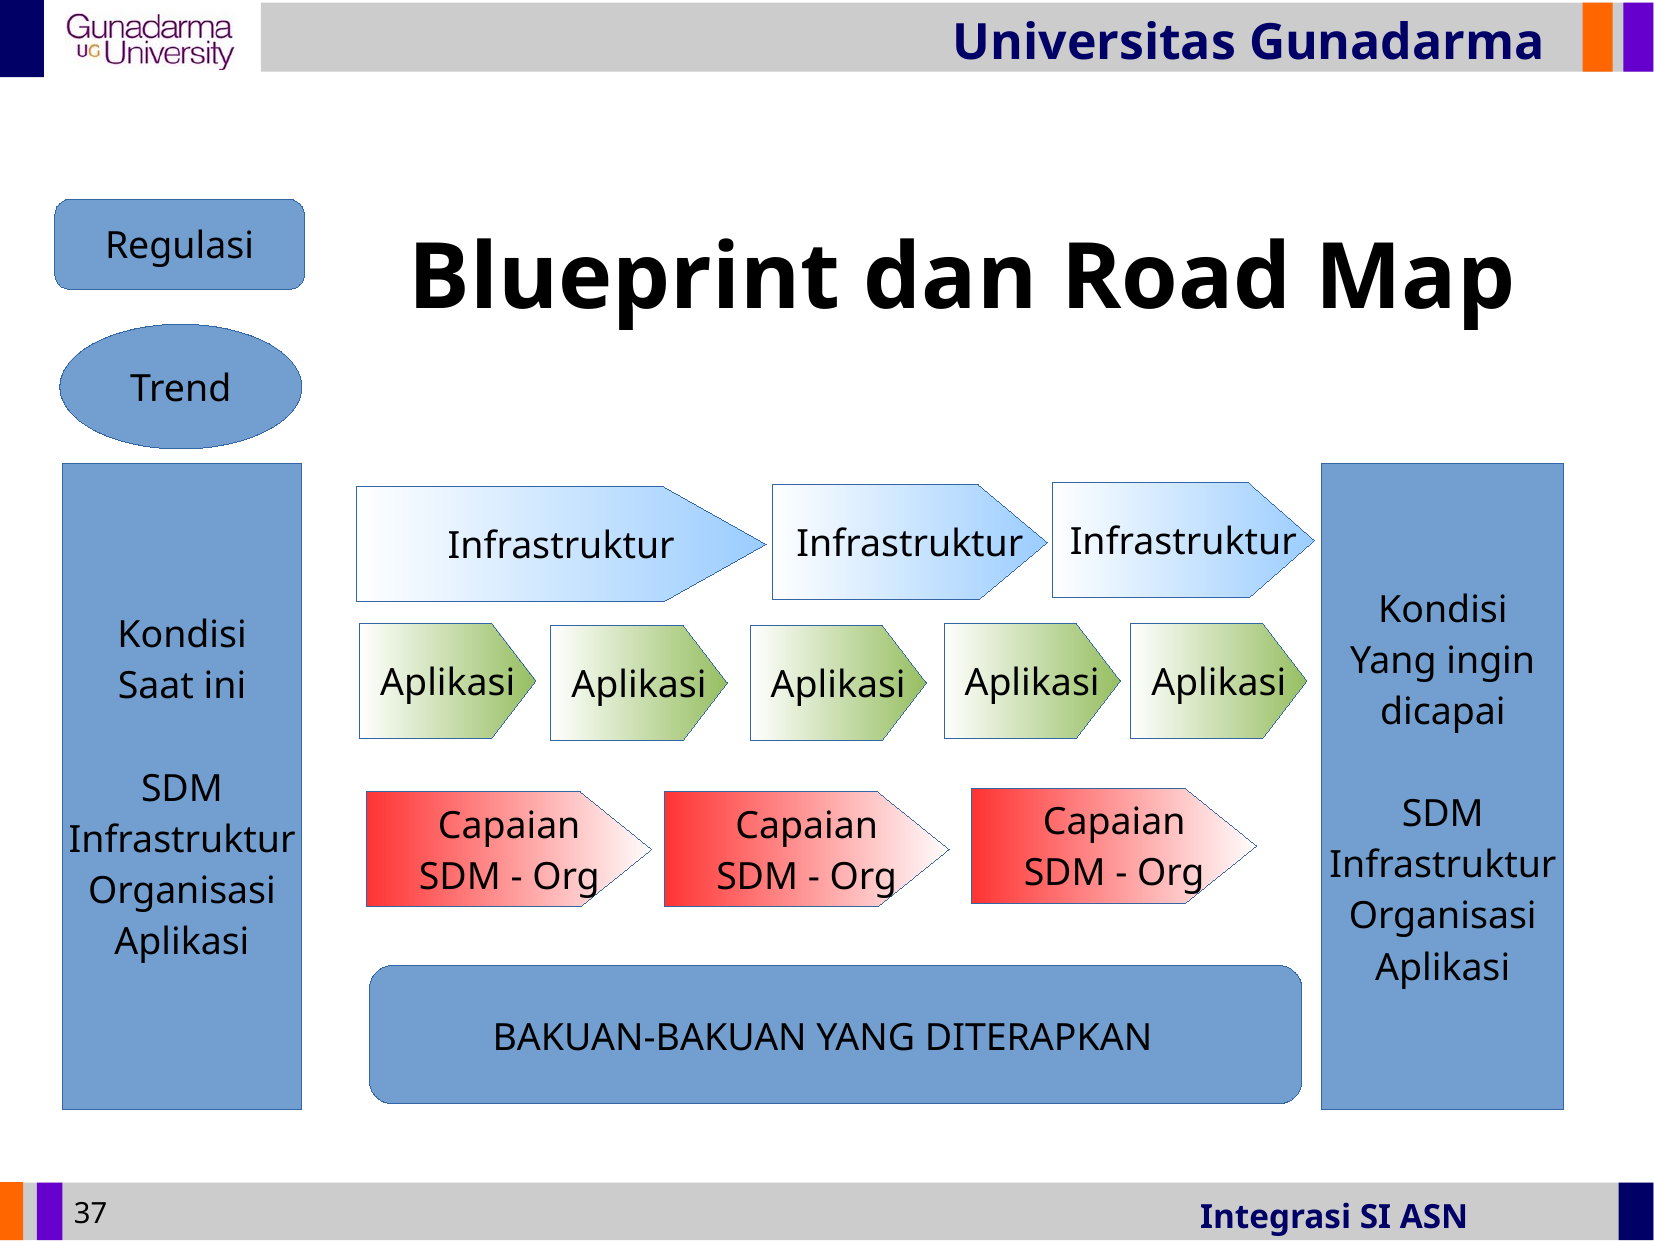

# Blueprint dan Road Map
Regulasi
Trend
Trend
Kondisi
Saat ini
SDM
Infrastruktur
Organisasi
Aplikasi
Kondisi
Yang ingin
dicapai
SDM
Infrastruktur
Organisasi
Aplikasi
Infrastruktur
Infrastruktur
Infrastruktur
Aplikasi
Aplikasi
Aplikasi
Aplikasi
Aplikasi
Capaian
SDM - Org
Capaian
SDM - Org
Capaian
SDM - Org
BAKUAN-BAKUAN YANG DITERAPKAN